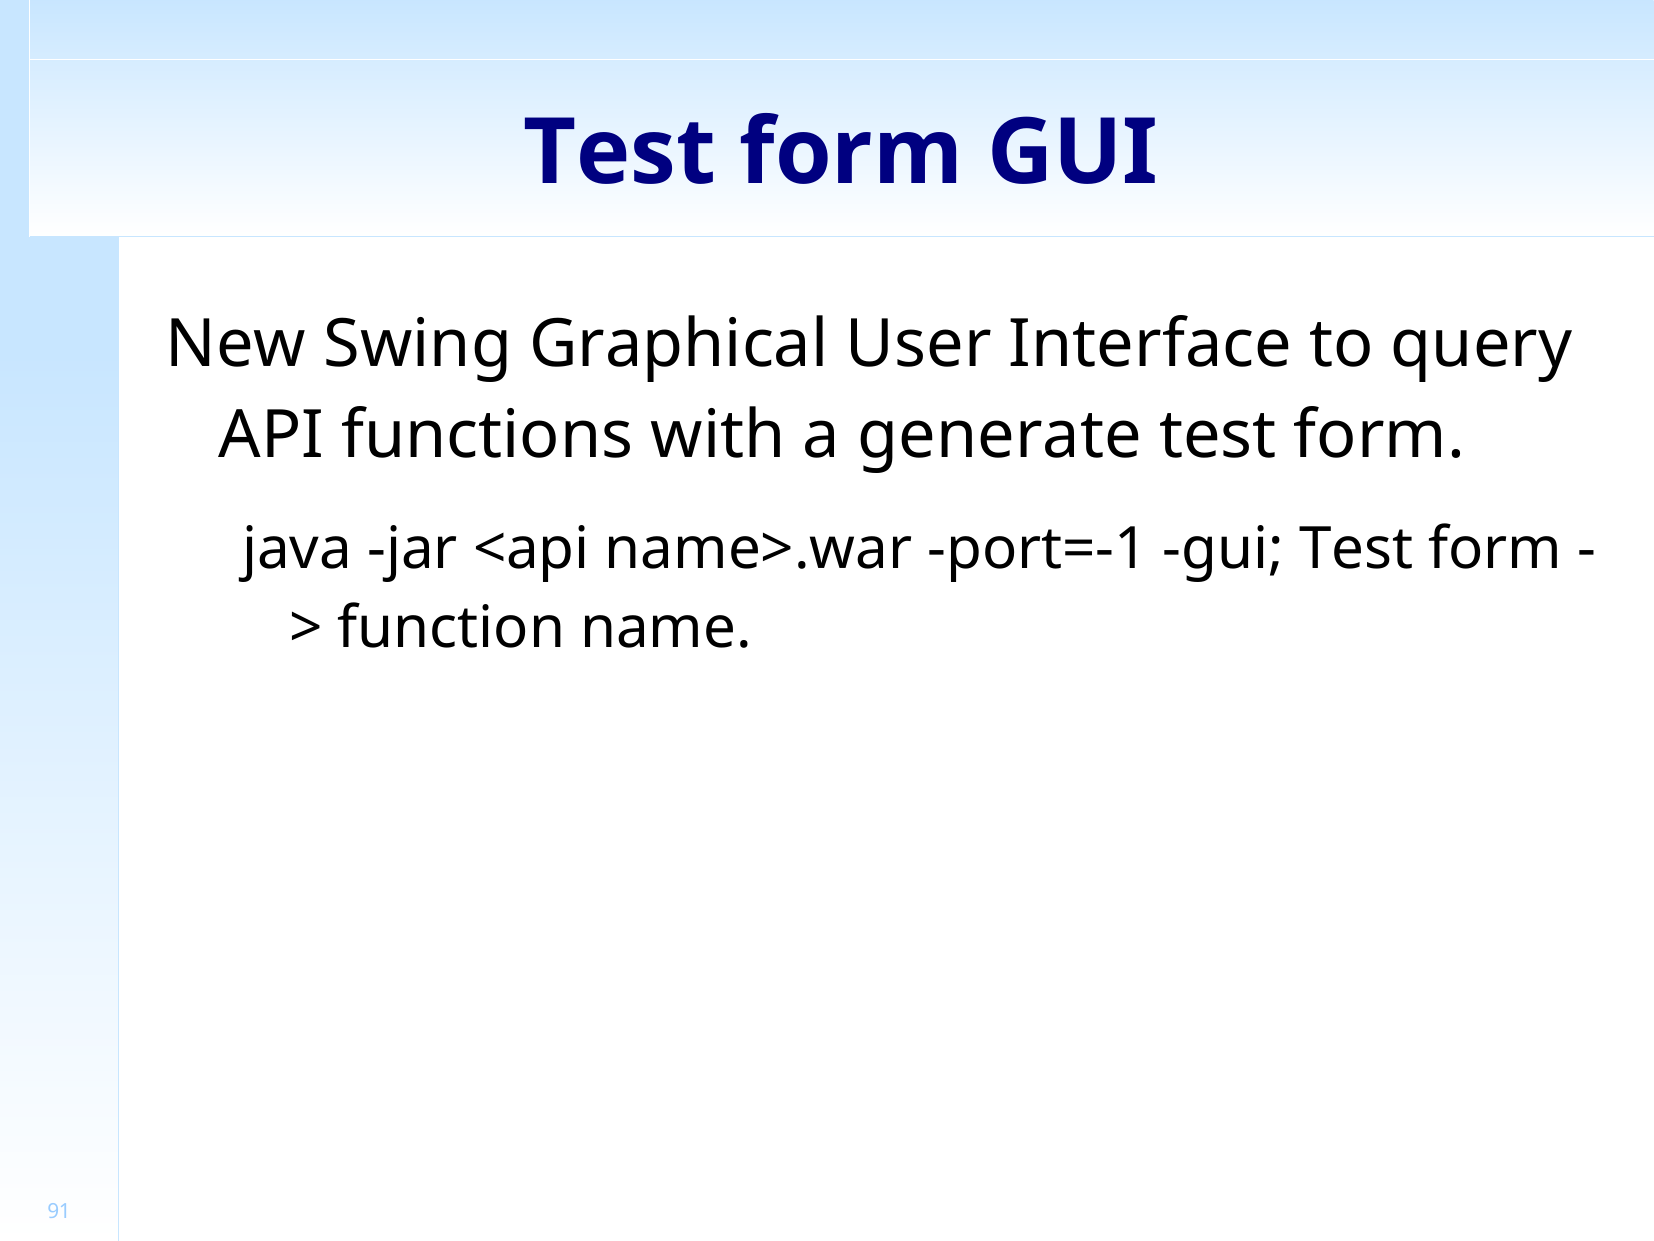

# Test form GUI
New Swing Graphical User Interface to query API functions with a generate test form.
java -jar <api name>.war -port=-1 -gui; Test form -> function name.